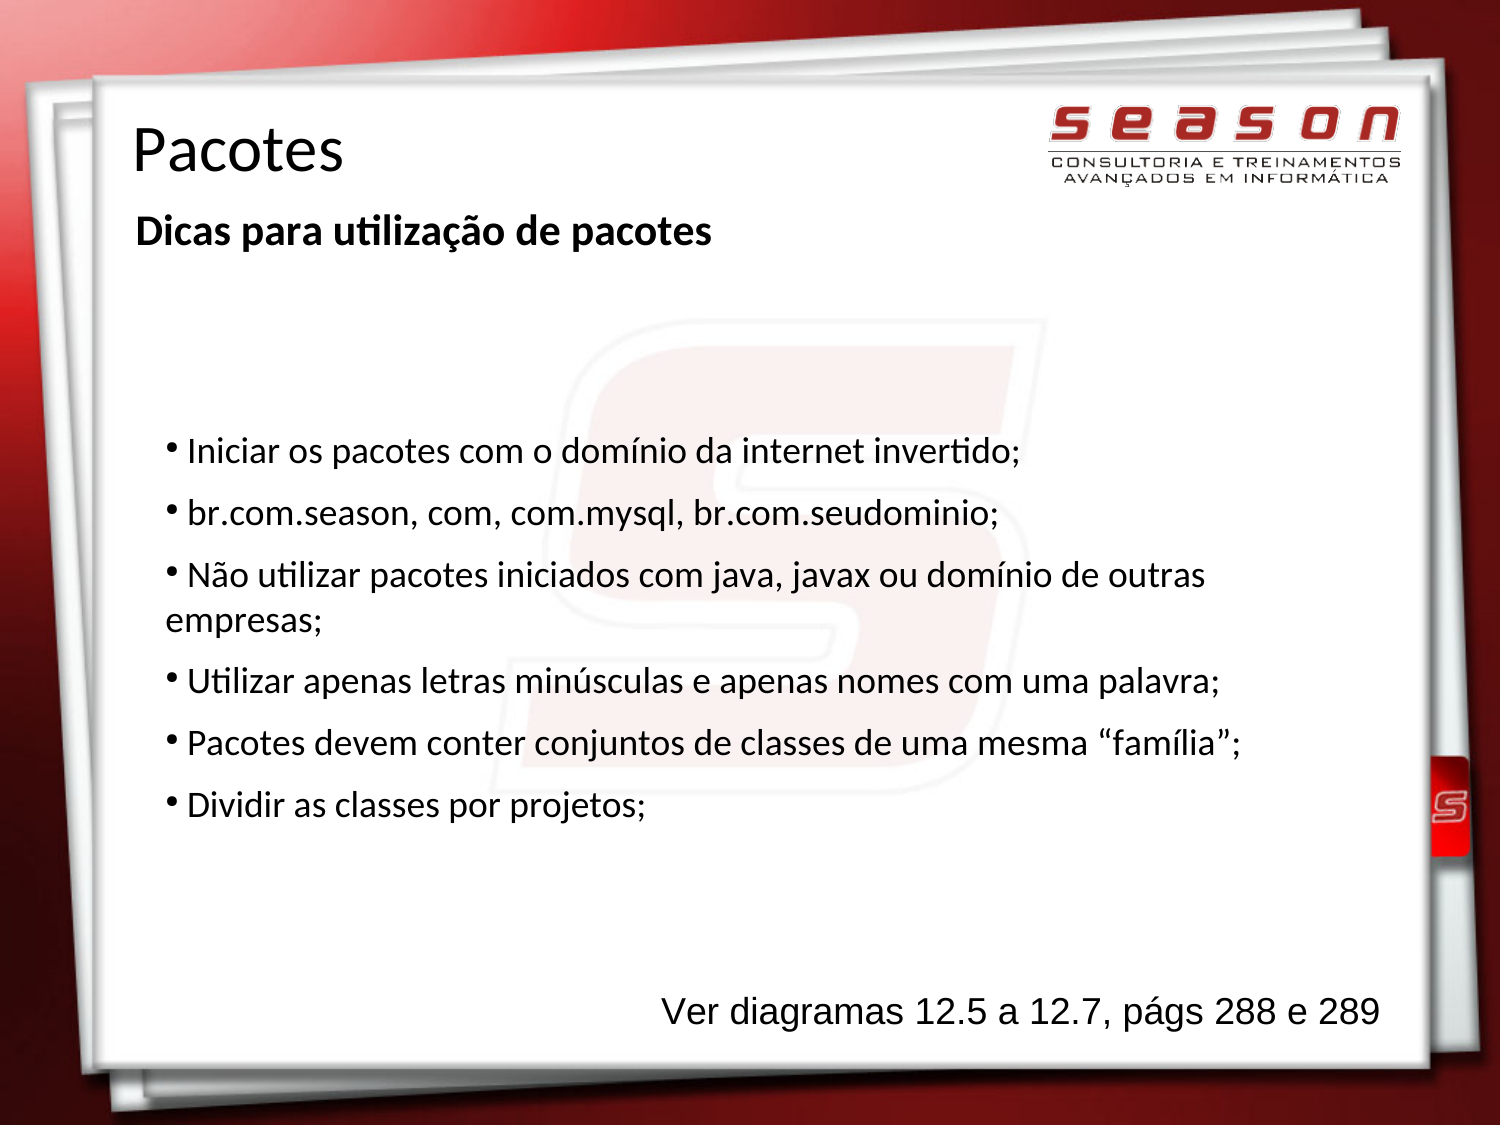

# Pacotes
Dicas para utilização de pacotes
 Iniciar os pacotes com o domínio da internet invertido;
 br.com.season, com, com.mysql, br.com.seudominio;
 Não utilizar pacotes iniciados com java, javax ou domínio de outras empresas;
 Utilizar apenas letras minúsculas e apenas nomes com uma palavra;
 Pacotes devem conter conjuntos de classes de uma mesma “família”;
 Dividir as classes por projetos;
Ver diagramas 12.5 a 12.7, págs 288 e 289